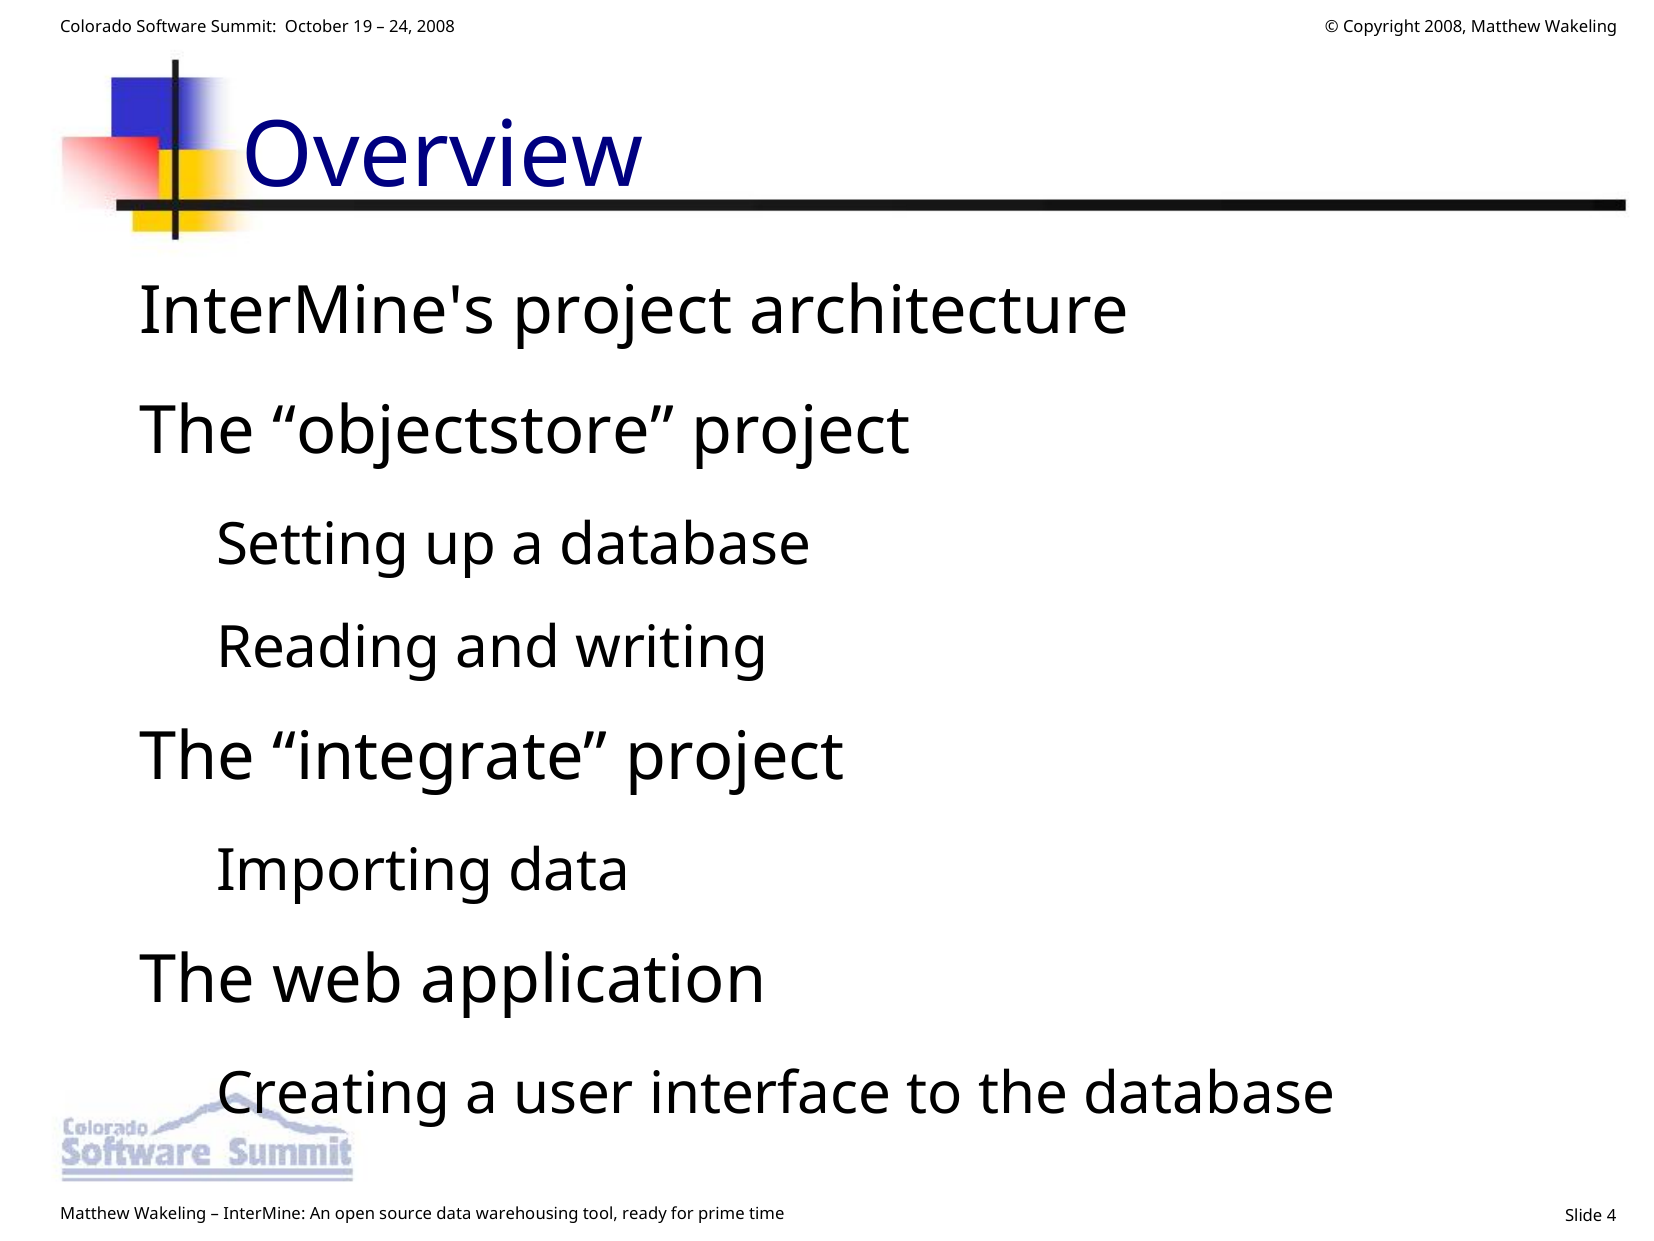

# Overview
InterMine's project architecture
The “objectstore” project
Setting up a database
Reading and writing
The “integrate” project
Importing data
The web application
Creating a user interface to the database